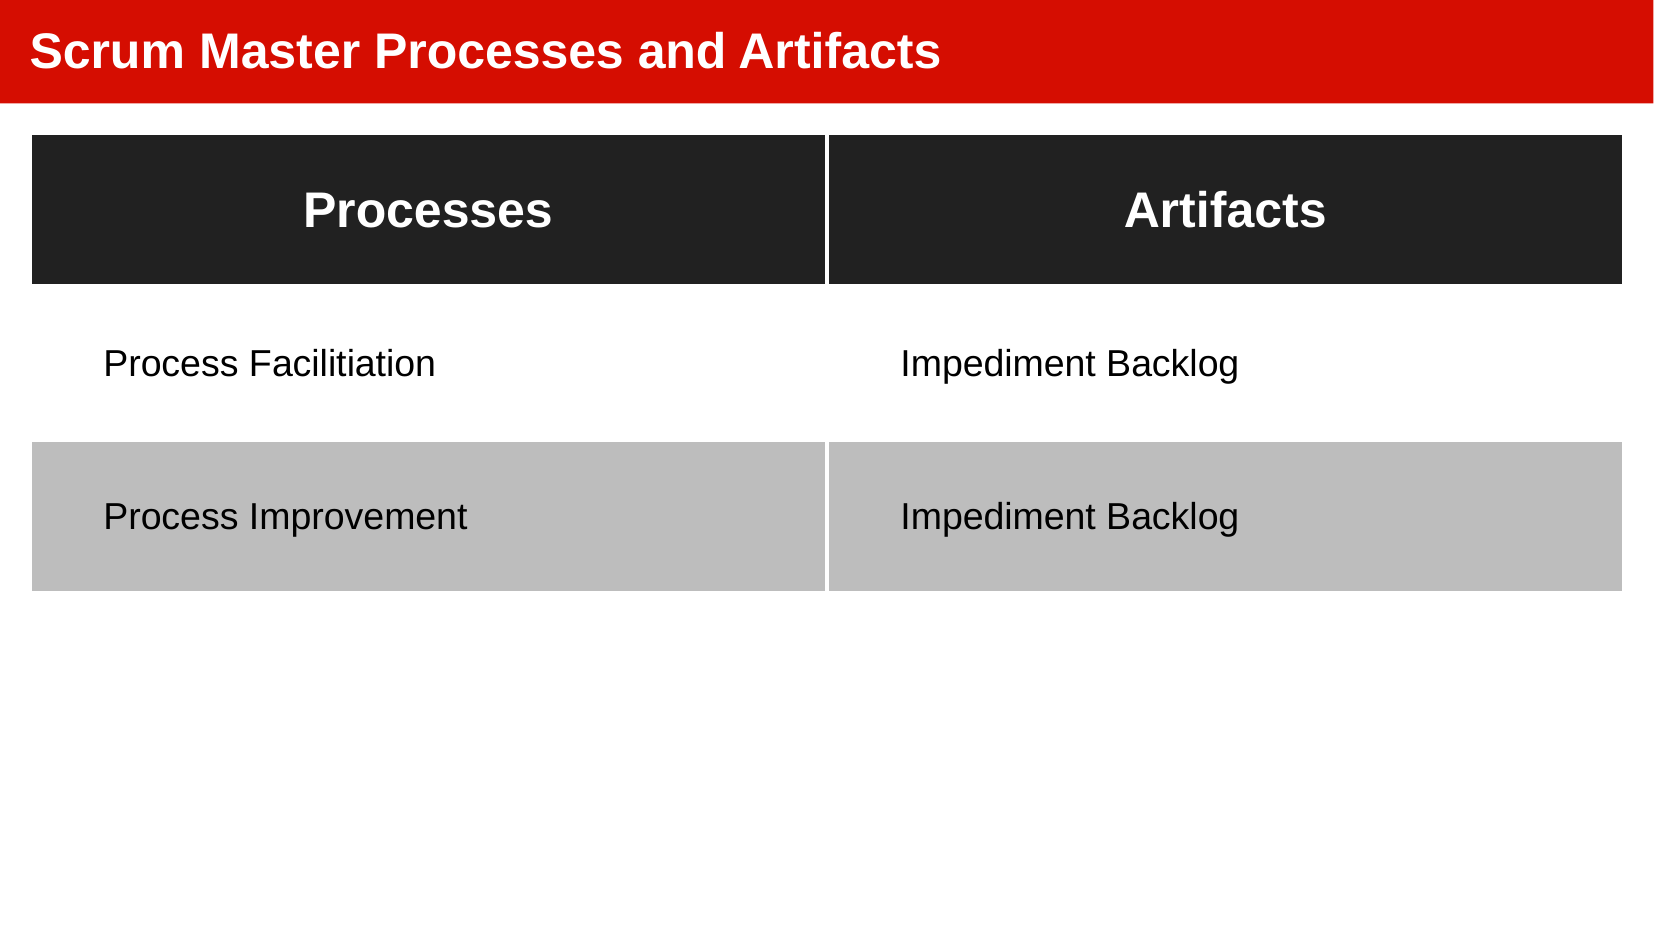

# Scrum Master Processes and Artifacts
| Processes | Artifacts |
| --- | --- |
| Process Facilitiation | Impediment Backlog |
| Process Improvement | Impediment Backlog |
| | |
| | |
The AMOS Project
26
© 2022 Dirk Riehle - Some Rights Reserved